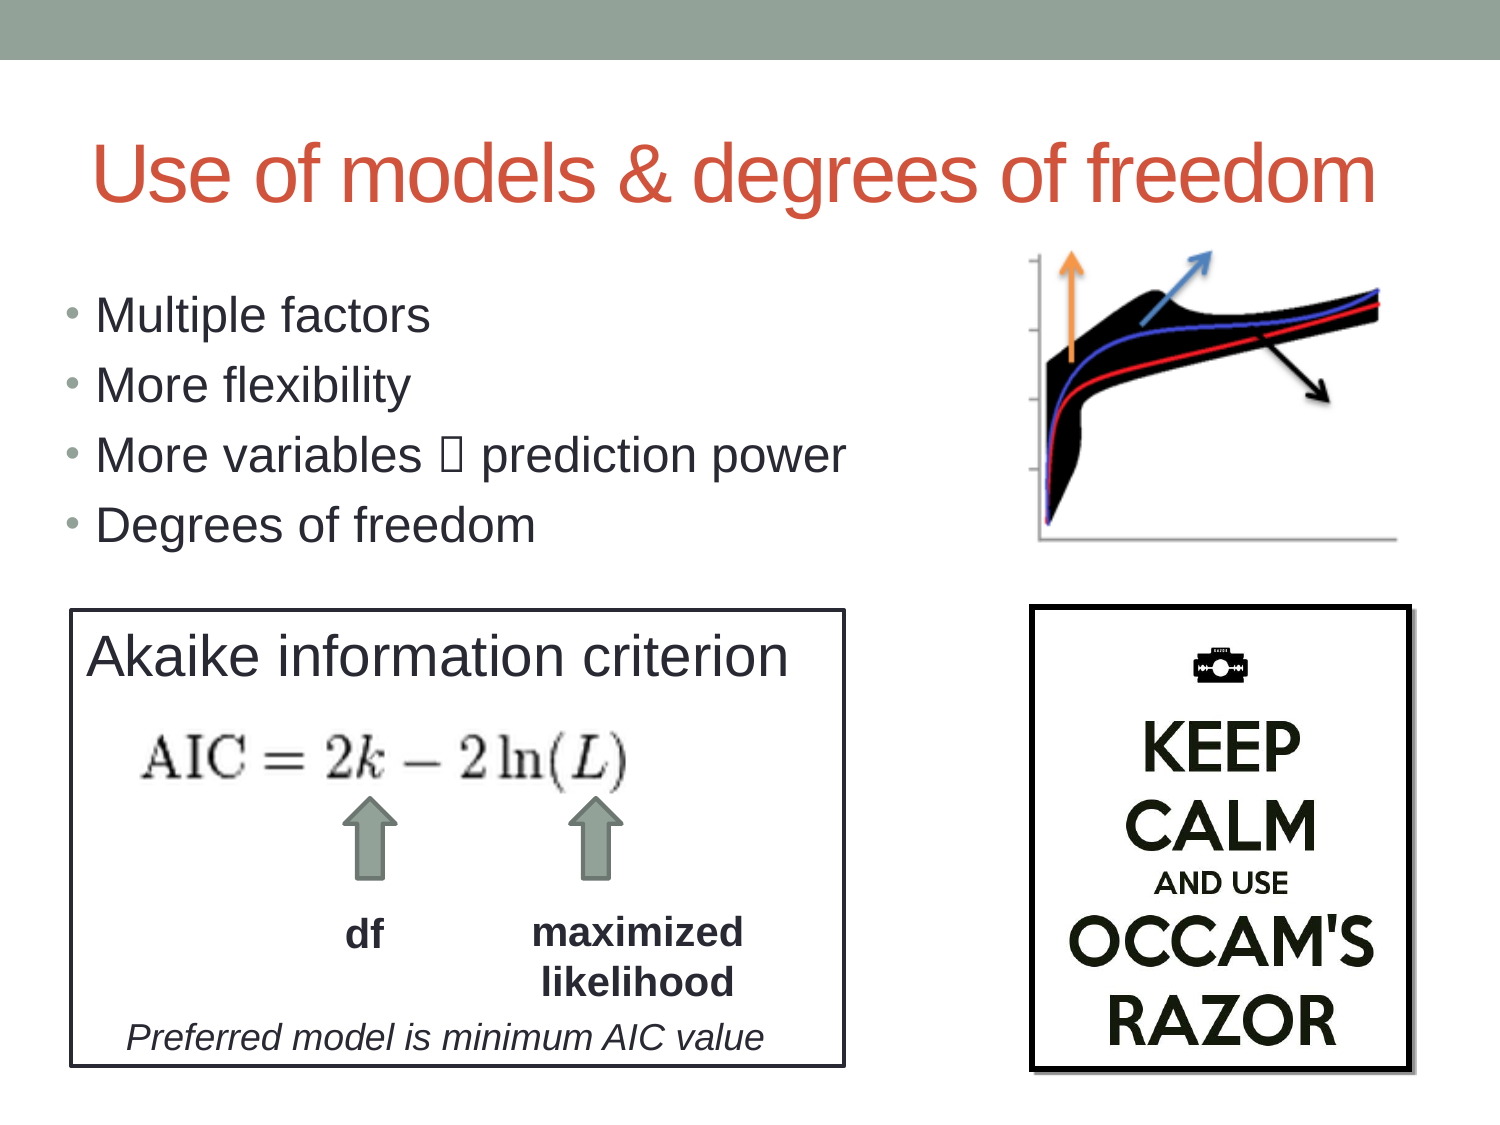

# Use of models & degrees of freedom
Multiple factors
More flexibility
More variables  prediction power
Degrees of freedom
Akaike information criterion
maximized likelihood
df
Preferred model is minimum AIC value